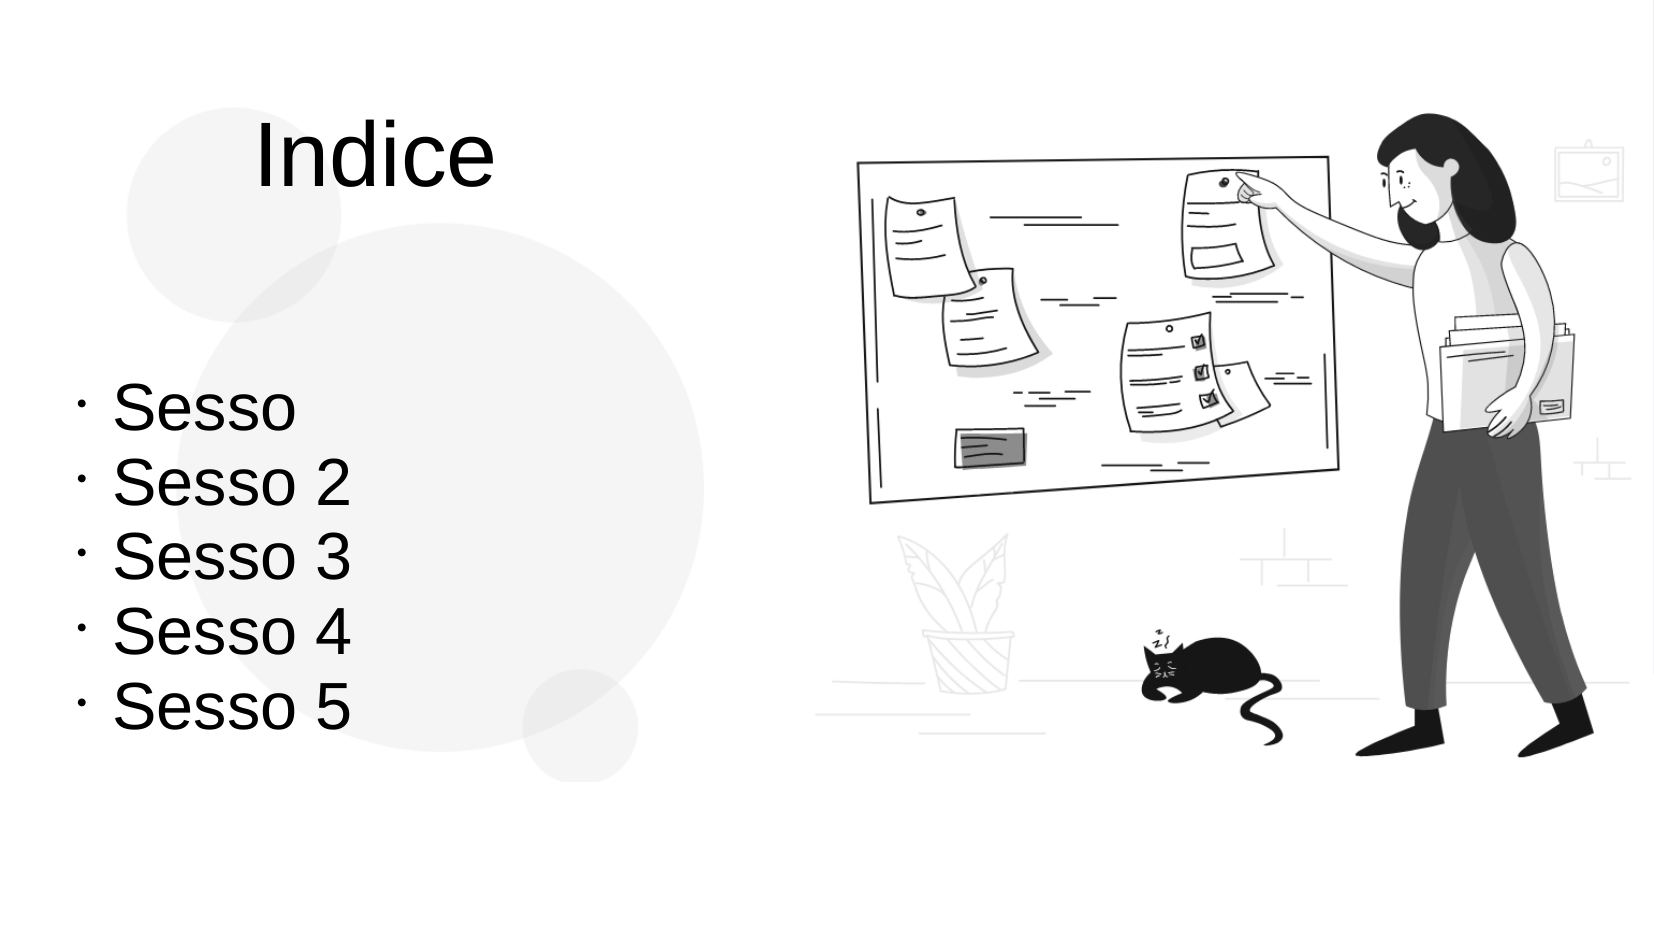

# Indice
Sesso
Sesso 2
Sesso 3
Sesso 4
Sesso 5